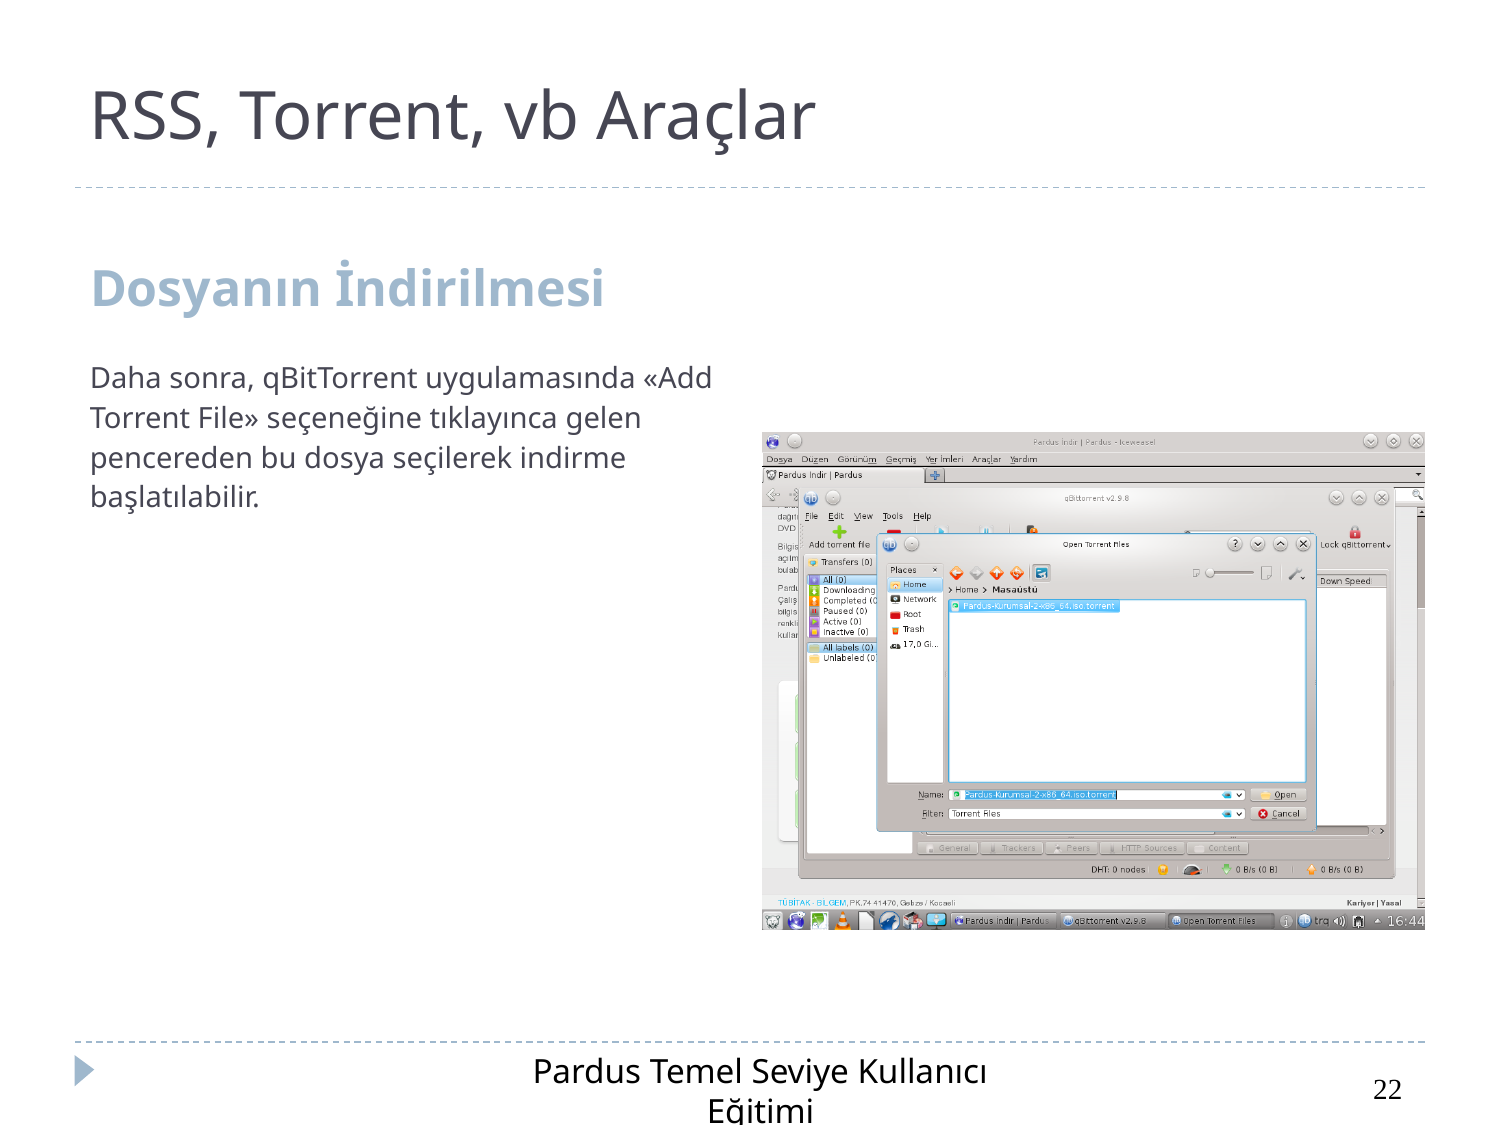

# RSS, Torrent, vb Araçlar
Dosyanın İndirilmesi
Daha sonra, qBitTorrent uygulamasında «Add Torrent File» seçeneğine tıklayınca gelen pencereden bu dosya seçilerek indirme başlatılabilir.